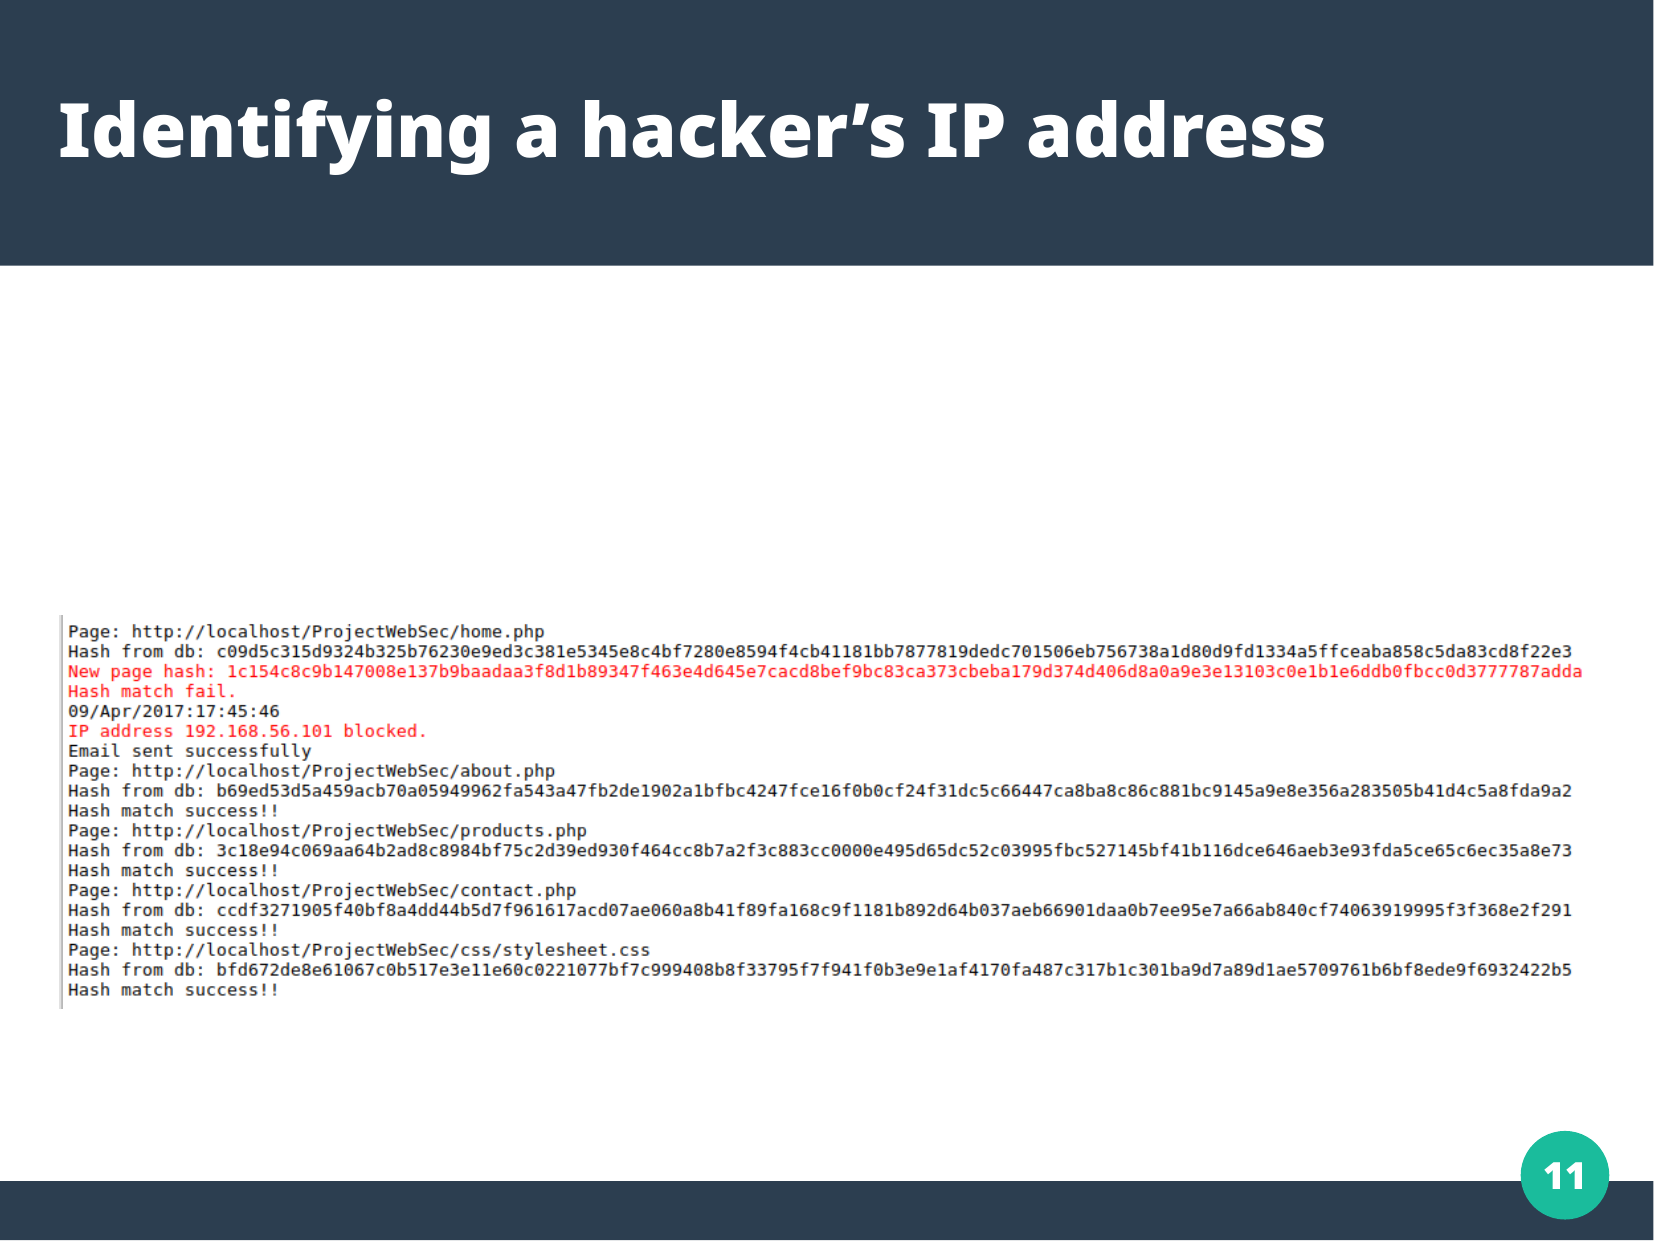

# Identifying a hacker’s IP address
11